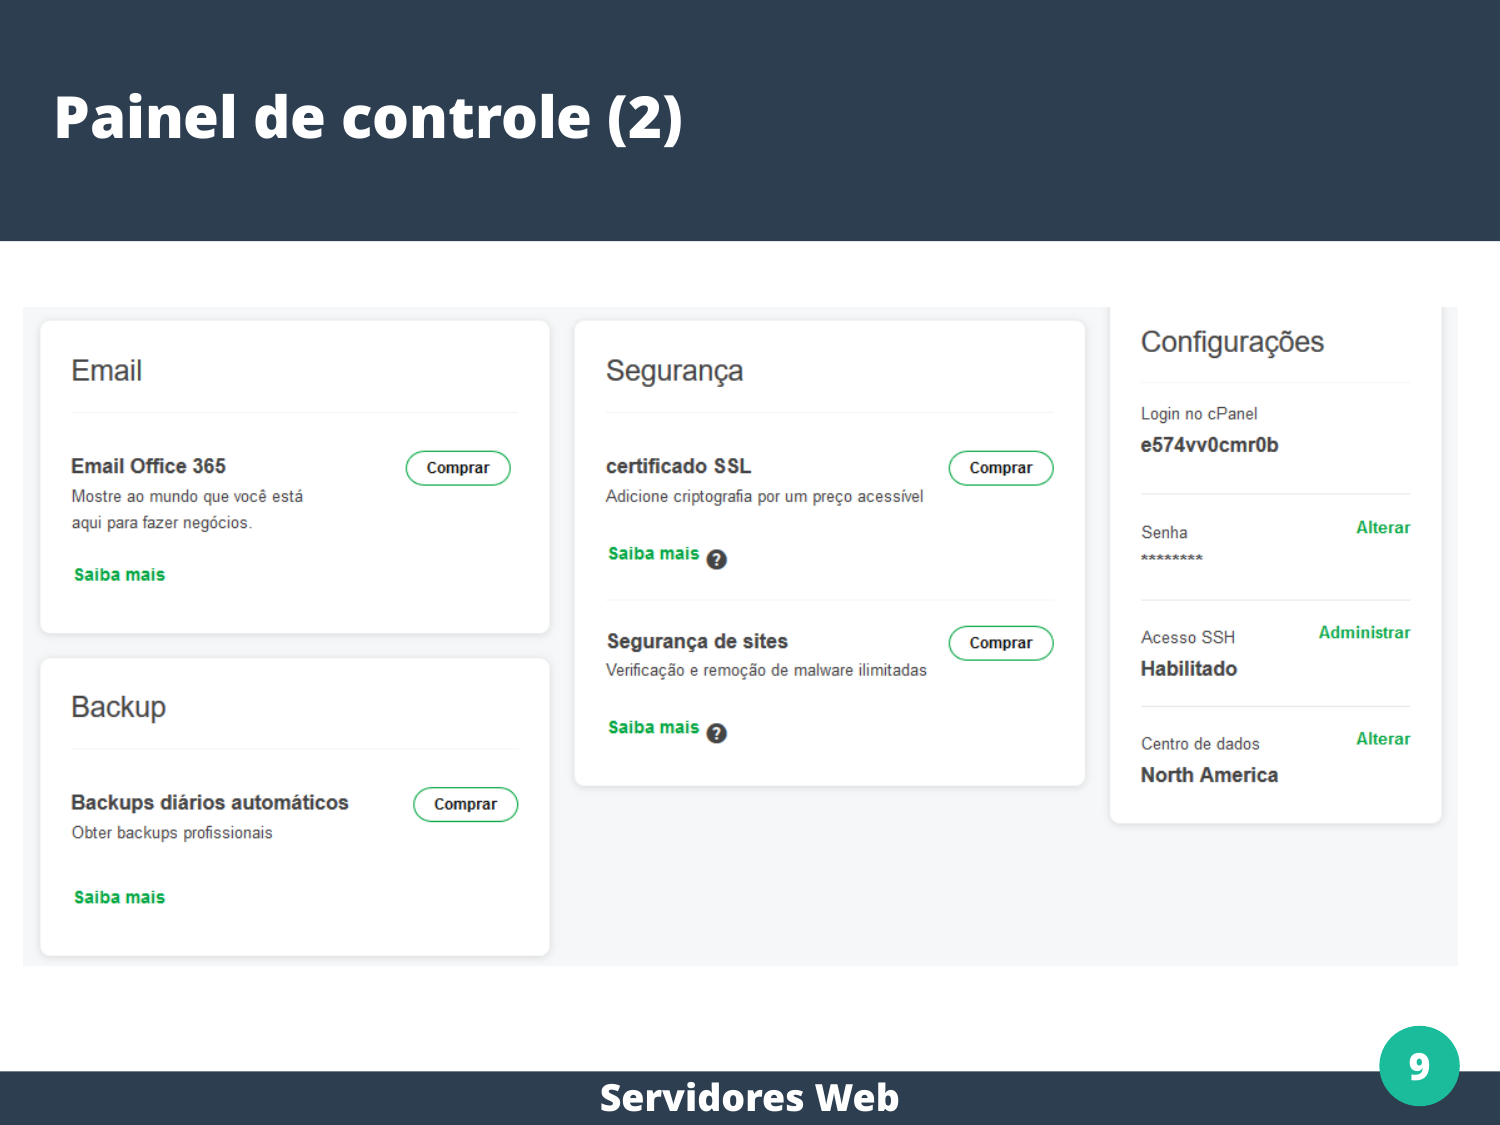

# Painel de controle (2)
9
Servidores Web